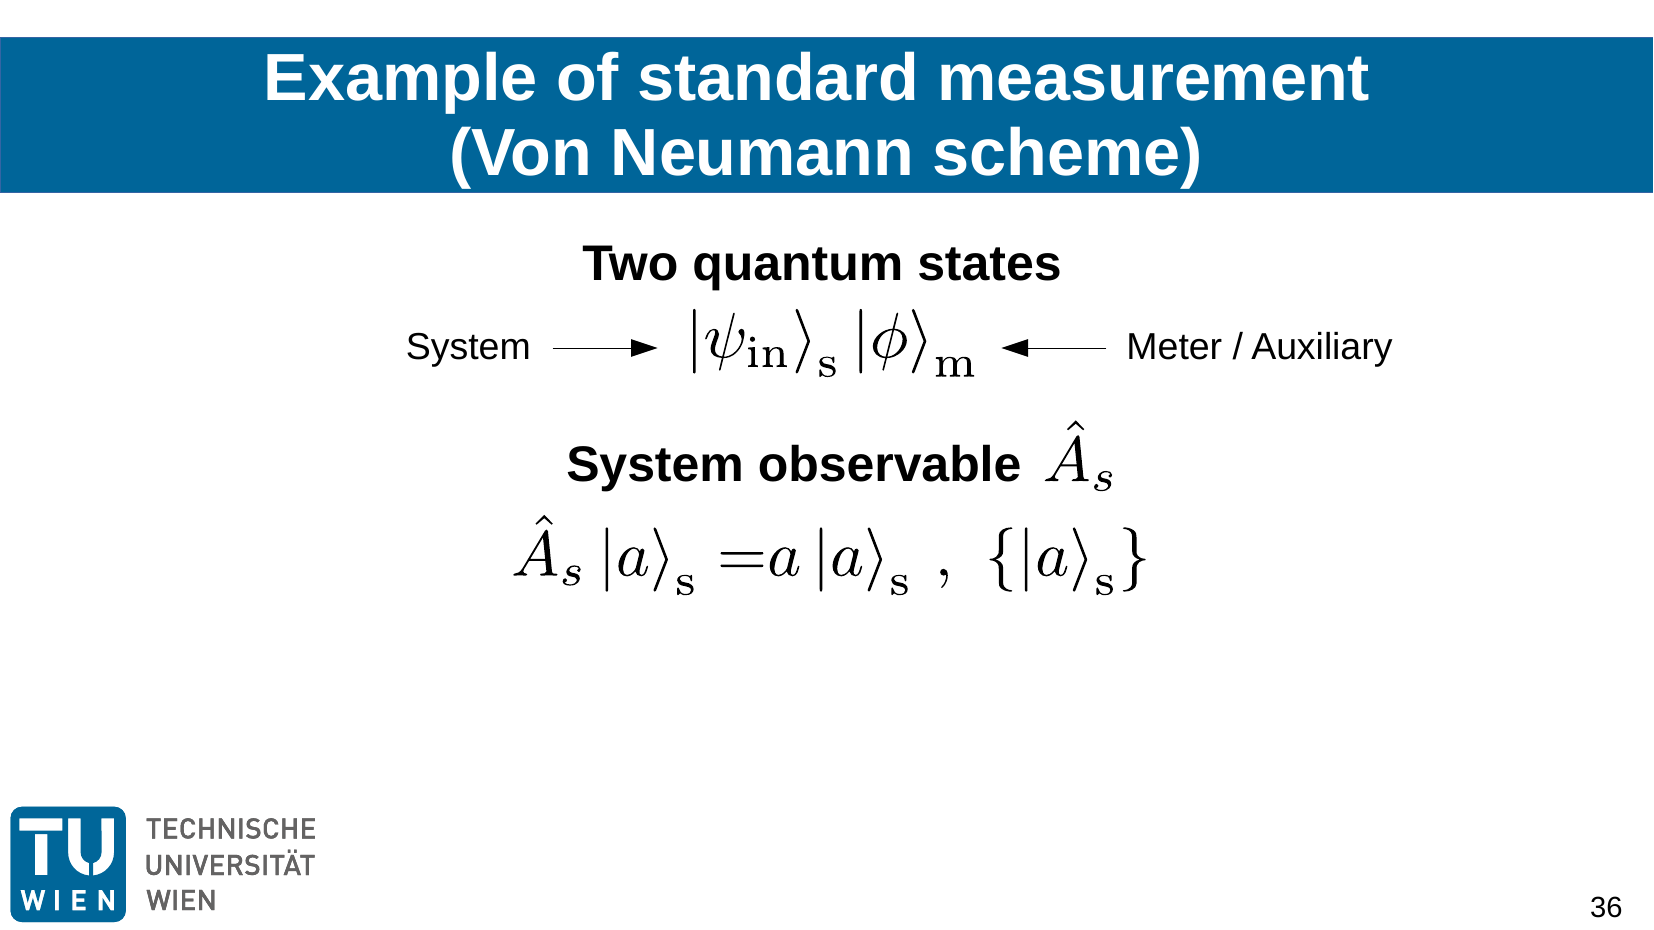

Example of standard measurement
(Von Neumann scheme)
# Two quantum states
System
Meter / Auxiliary
System observable